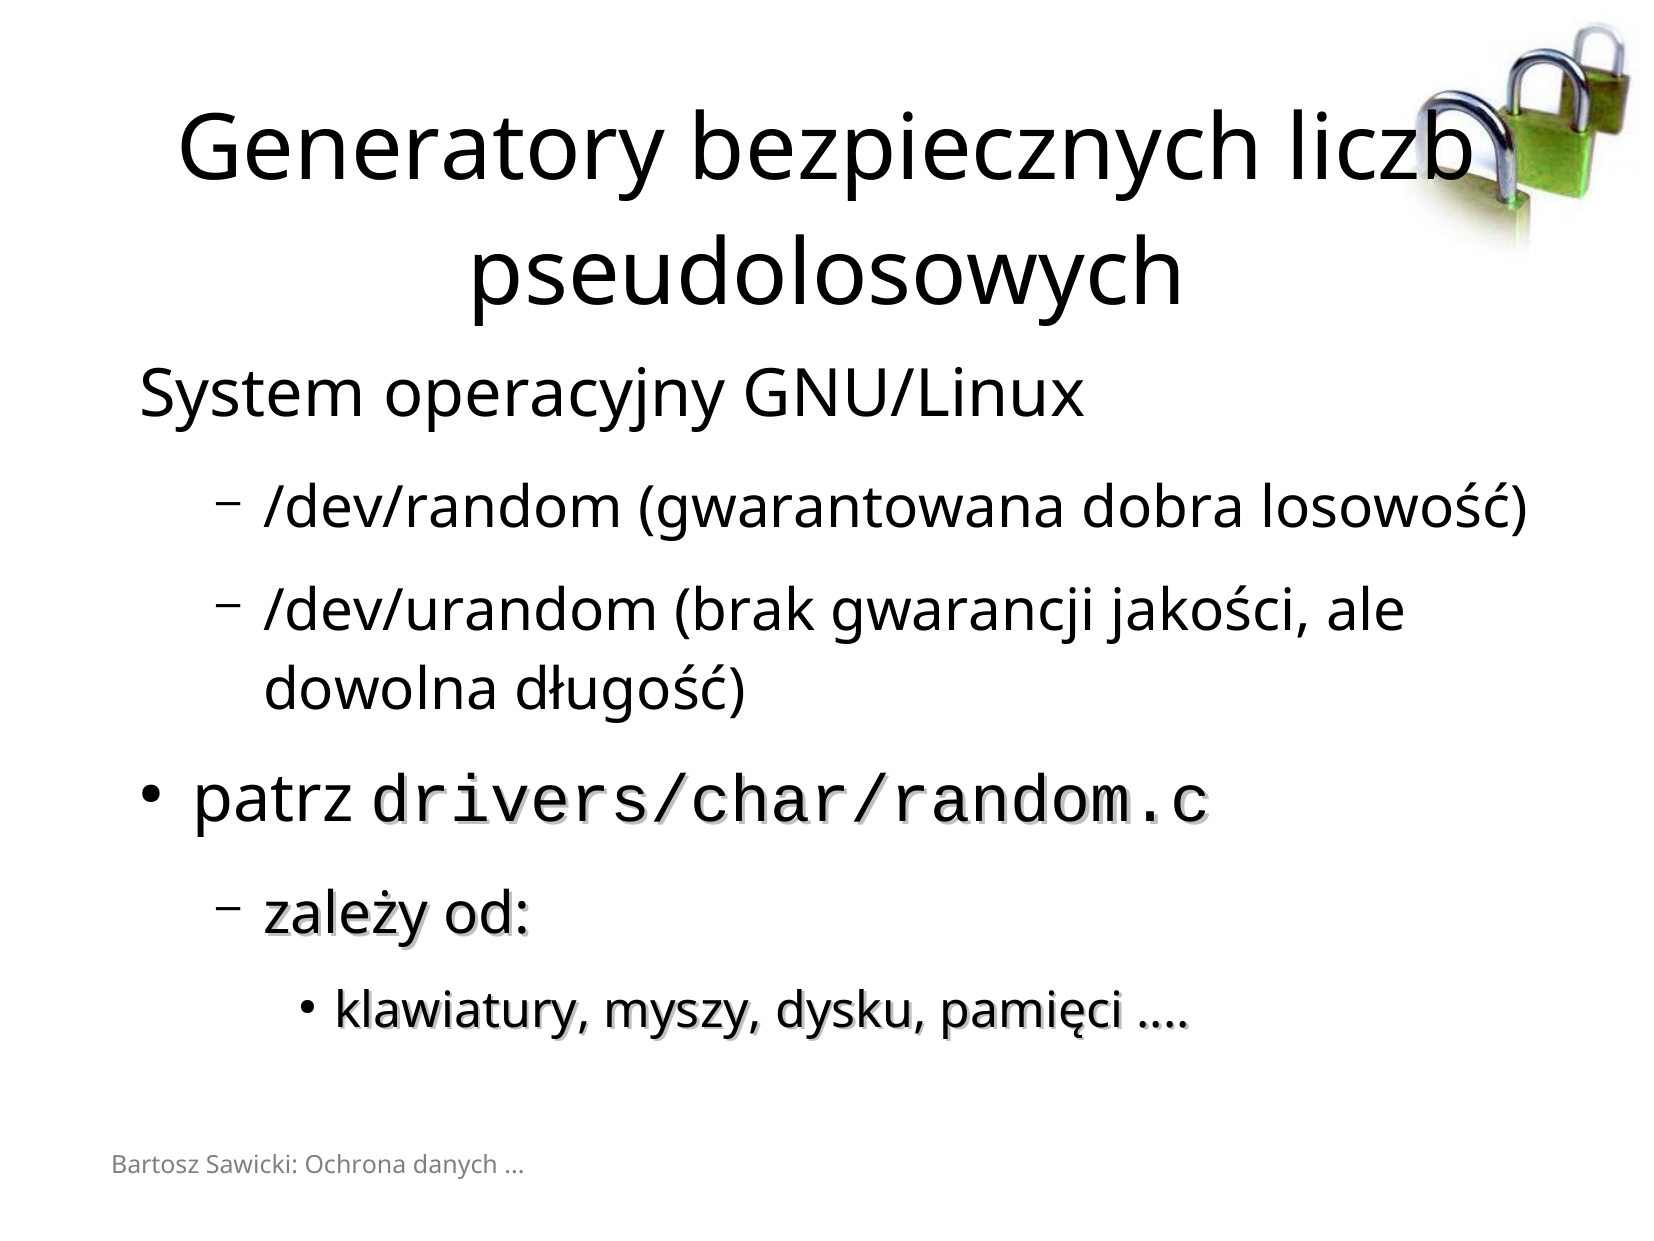

# Generatory bezpiecznych liczb pseudolosowych
System operacyjny GNU/Linux
/dev/random (gwarantowana dobra losowość)
/dev/urandom (brak gwarancji jakości, ale dowolna długość)
patrz drivers/char/random.c
zależy od:
klawiatury, myszy, dysku, pamięci ....